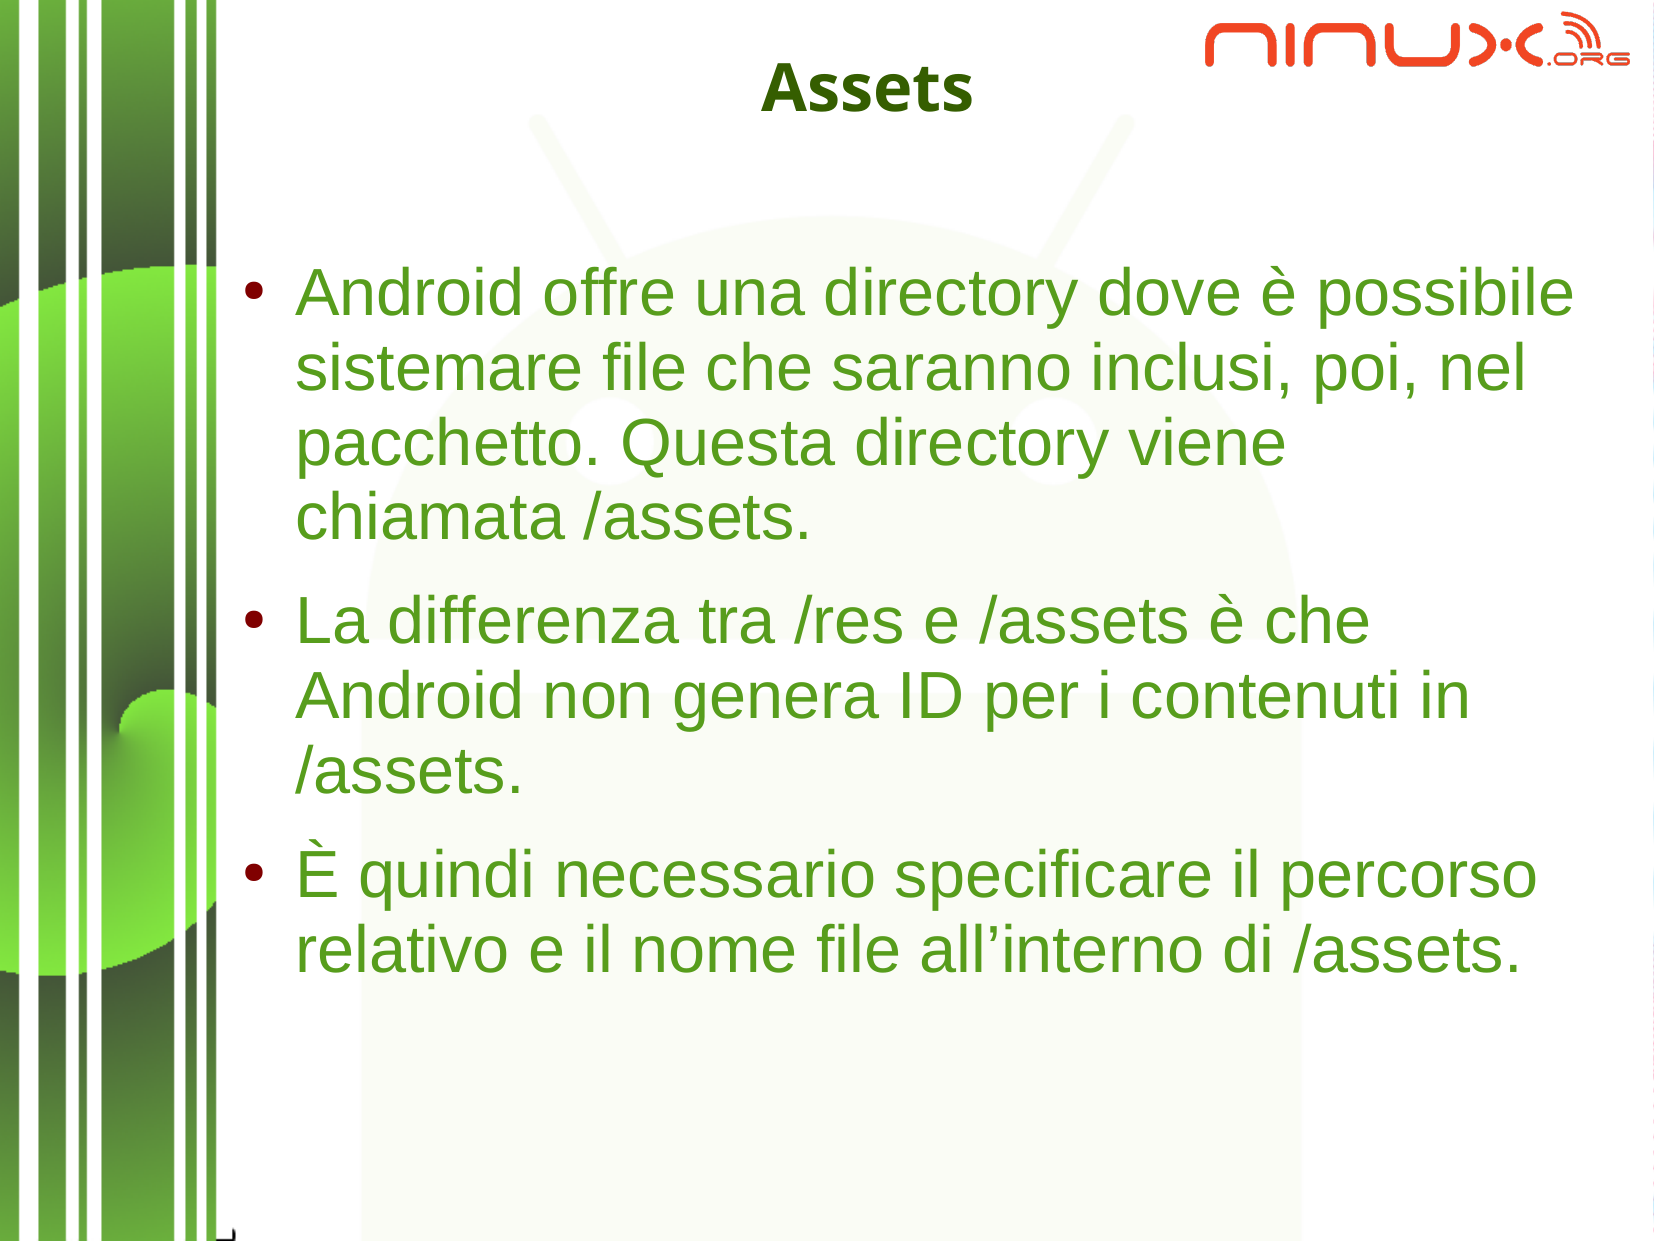

# Assets
Android offre una directory dove è possibile sistemare file che saranno inclusi, poi, nel pacchetto. Questa directory viene chiamata /assets.
La differenza tra /res e /assets è che Android non genera ID per i contenuti in /assets.
È quindi necessario specificare il percorso relativo e il nome file all’interno di /assets.